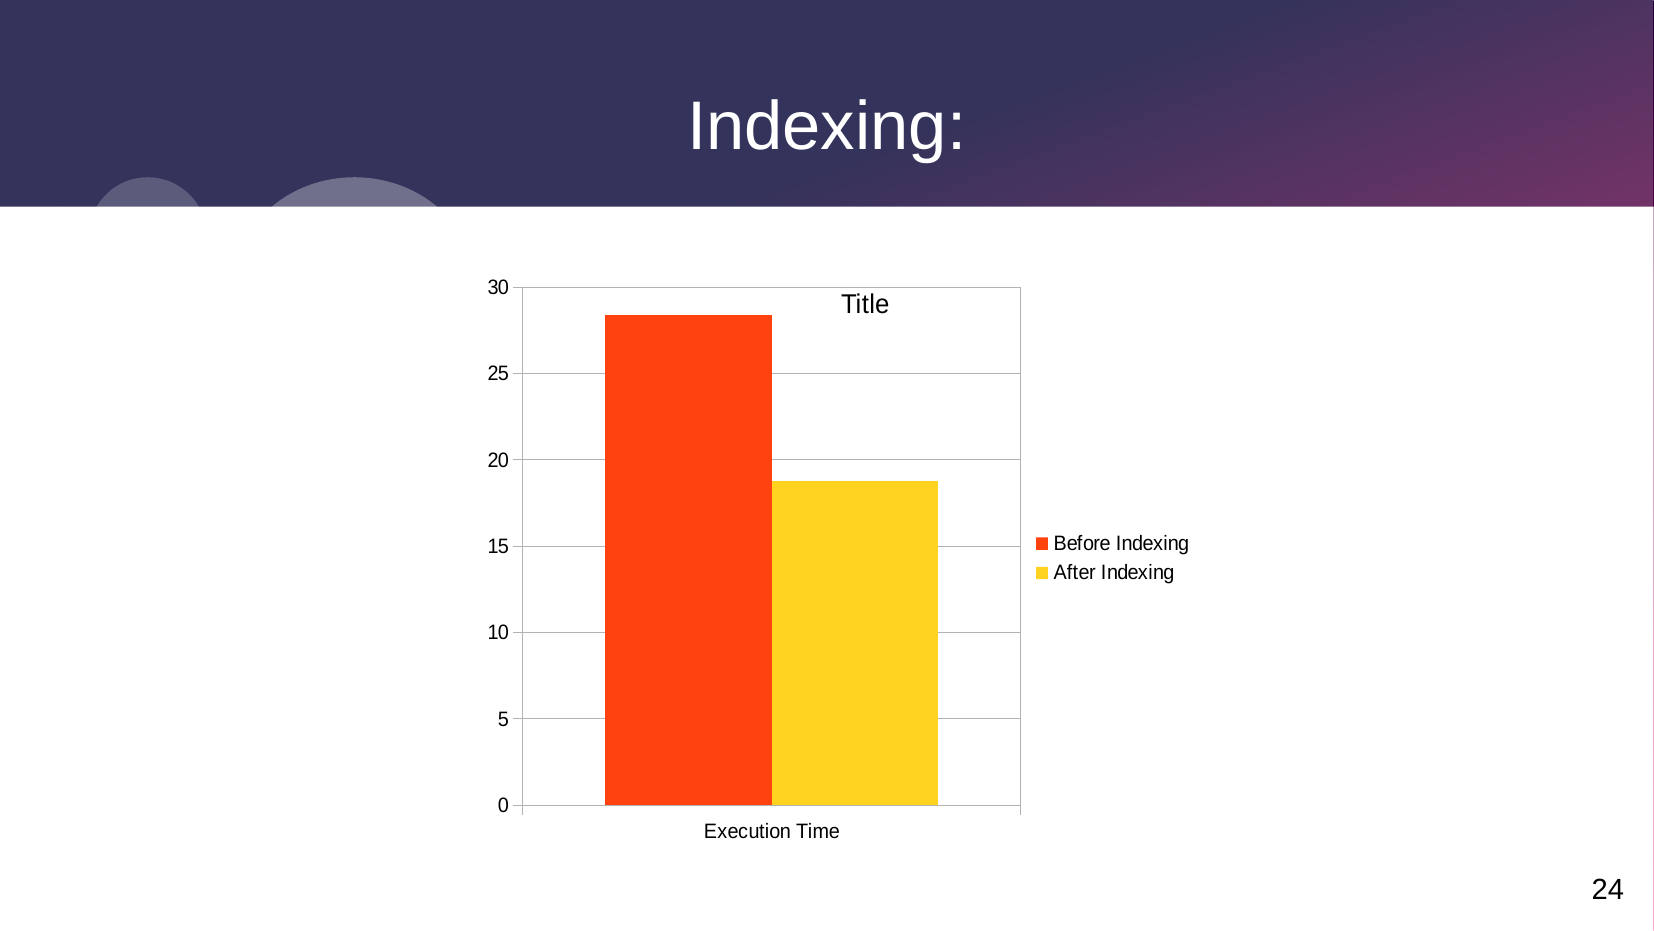

# Indexing:
### Chart: Title
| Category | Before Indexing | After Indexing |
|---|---|---|
| Execution Time | 28.4 | 18.8 |